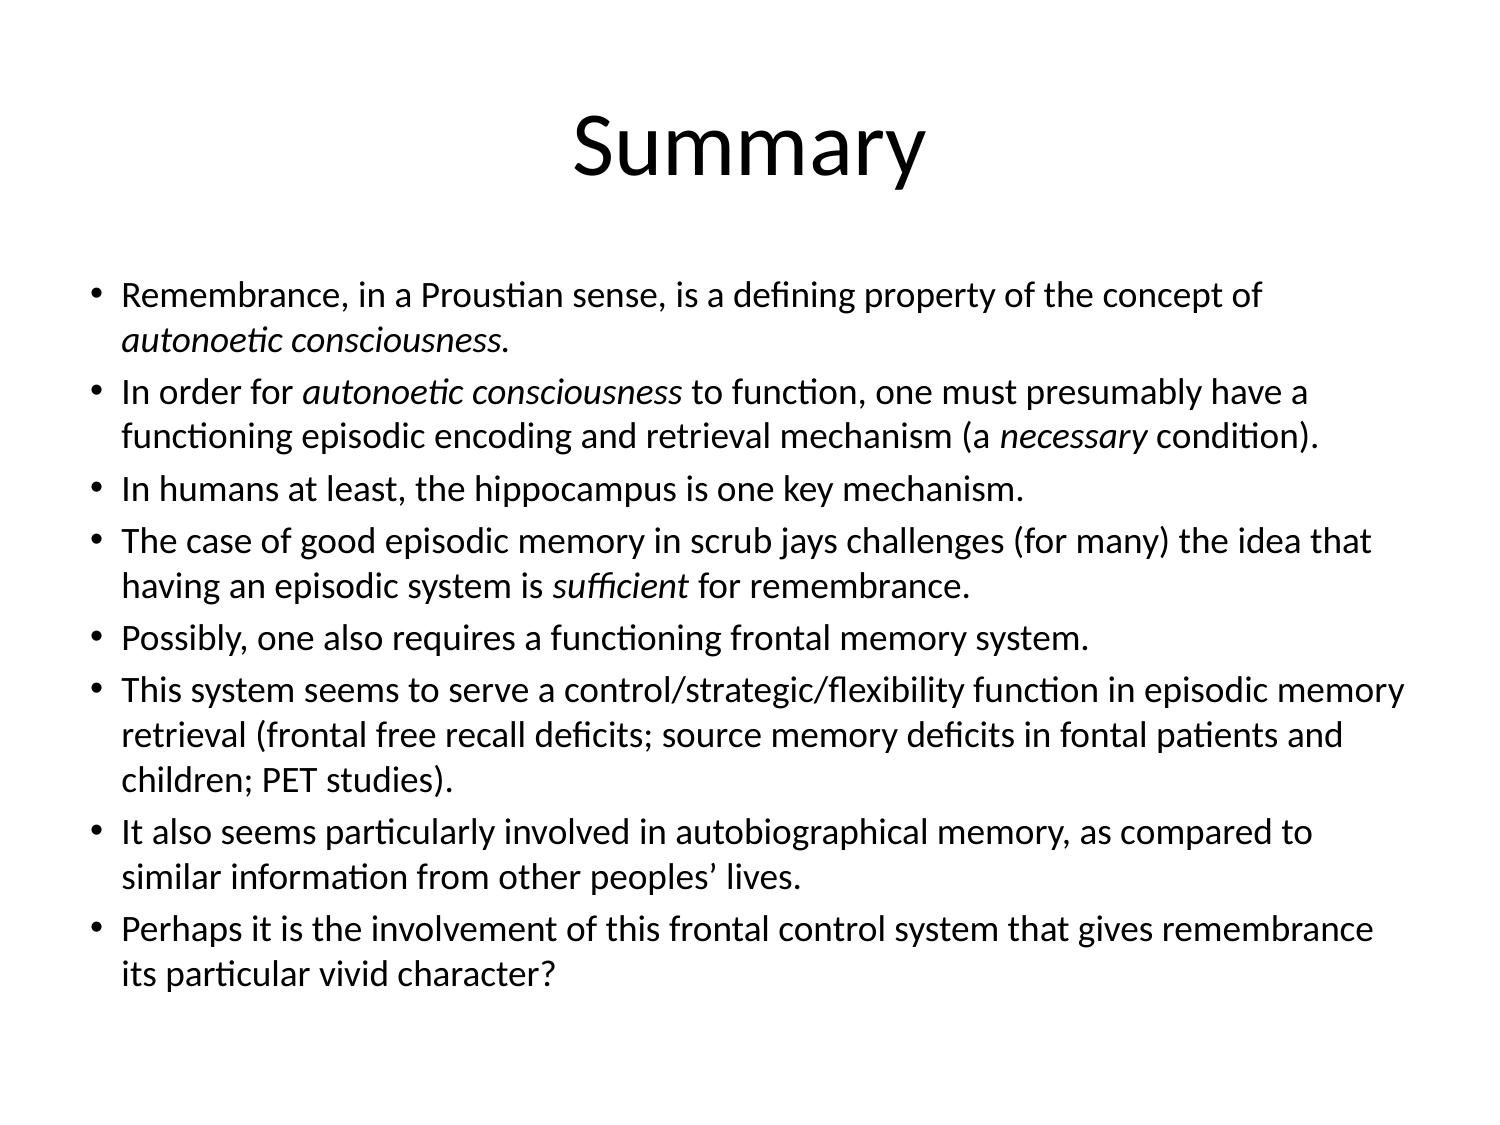

# Summary
Remembrance, in a Proustian sense, is a defining property of the concept of autonoetic consciousness.
In order for autonoetic consciousness to function, one must presumably have a functioning episodic encoding and retrieval mechanism (a necessary condition).
In humans at least, the hippocampus is one key mechanism.
The case of good episodic memory in scrub jays challenges (for many) the idea that having an episodic system is sufficient for remembrance.
Possibly, one also requires a functioning frontal memory system.
This system seems to serve a control/strategic/flexibility function in episodic memory retrieval (frontal free recall deficits; source memory deficits in fontal patients and children; PET studies).
It also seems particularly involved in autobiographical memory, as compared to similar information from other peoples’ lives.
Perhaps it is the involvement of this frontal control system that gives remembrance its particular vivid character?